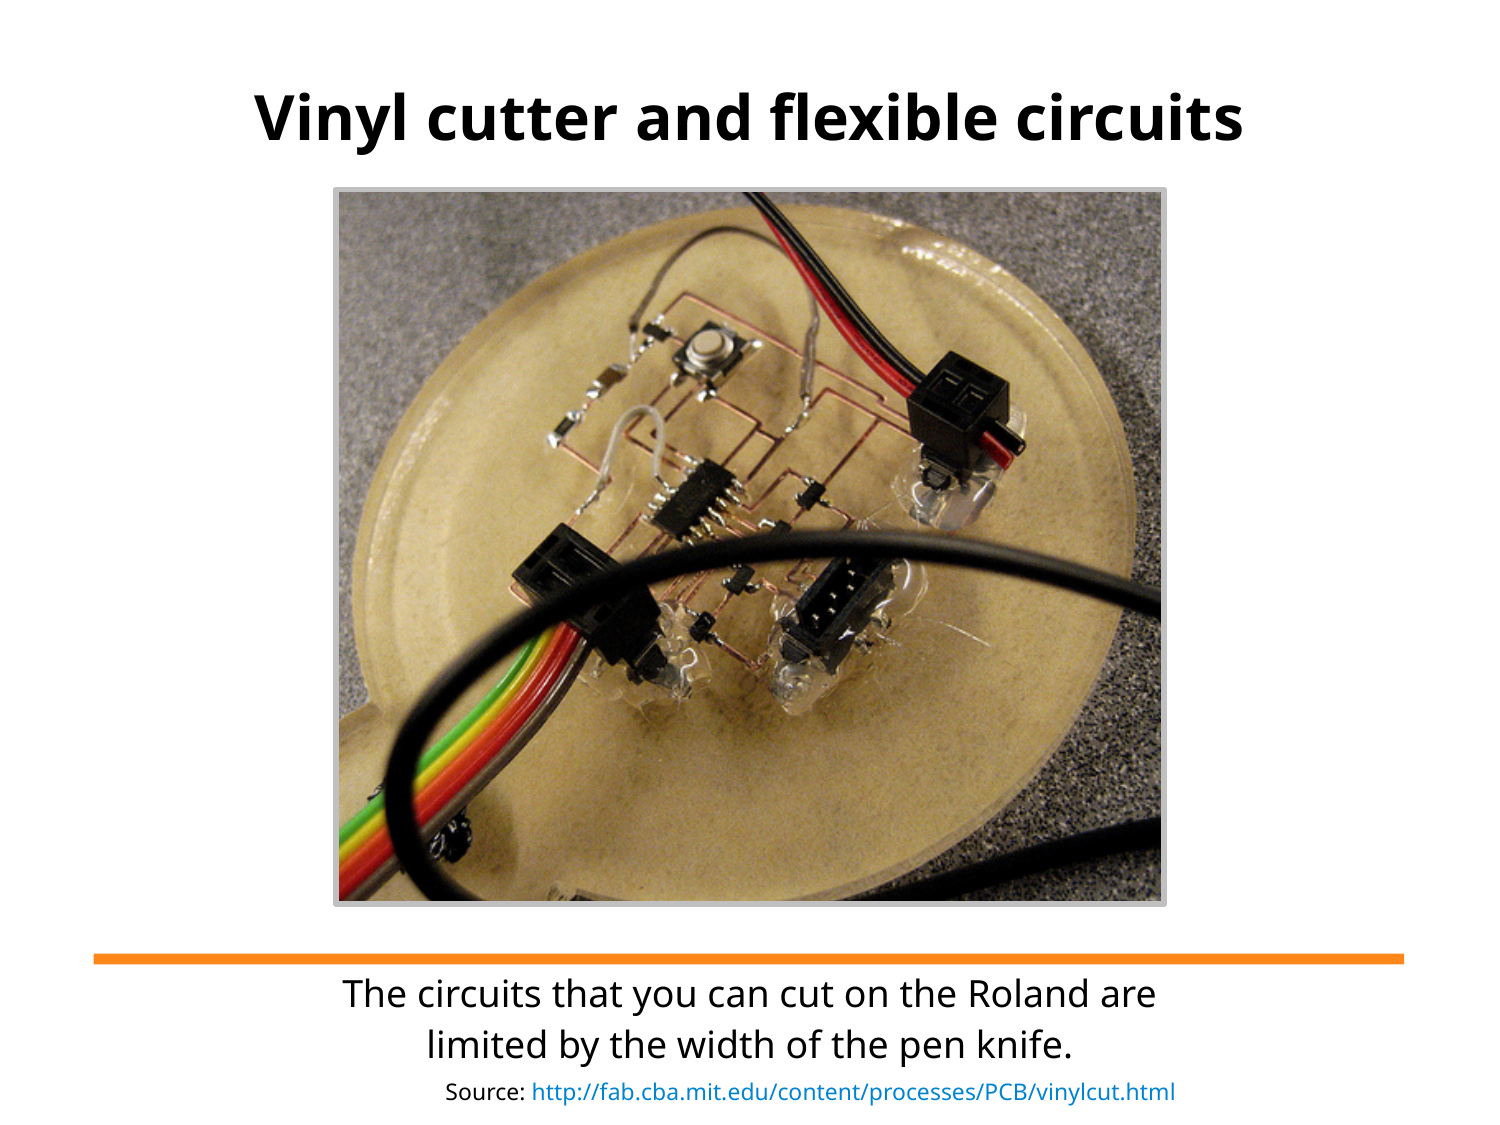

# Vinyl cutter and flexible circuits
The circuits that you can cut on the Roland are limited by the width of the pen knife.
Source: http://fab.cba.mit.edu/content/processes/PCB/vinylcut.html